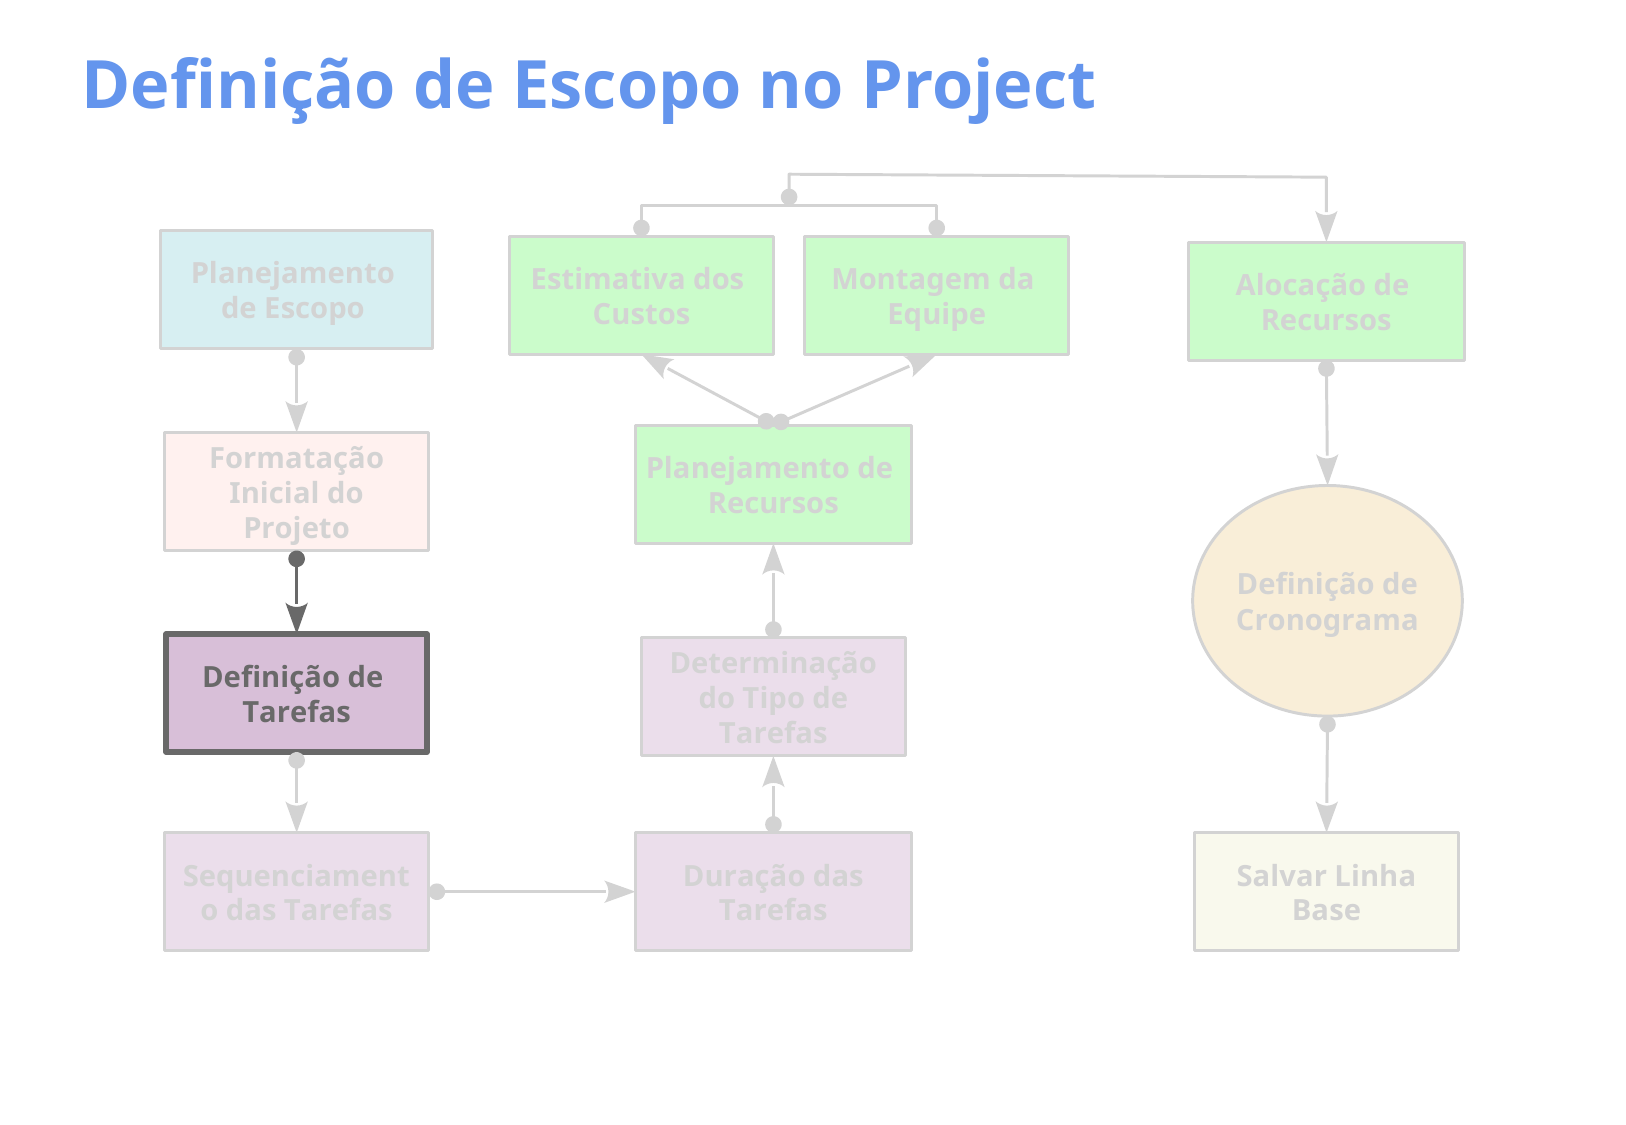

# Definição de Escopo no Project
Planejamento
de Escopo
Estimativa dos
Custos
Montagem da
Equipe
Alocação de
Recursos
Planejamento de
Recursos
Formatação Inicial do Projeto
Definição de
Cronograma
Definição de
Tarefas
Determinação do Tipo de Tarefas
Sequenciamento das Tarefas
Duração das
Tarefas
Salvar Linha Base